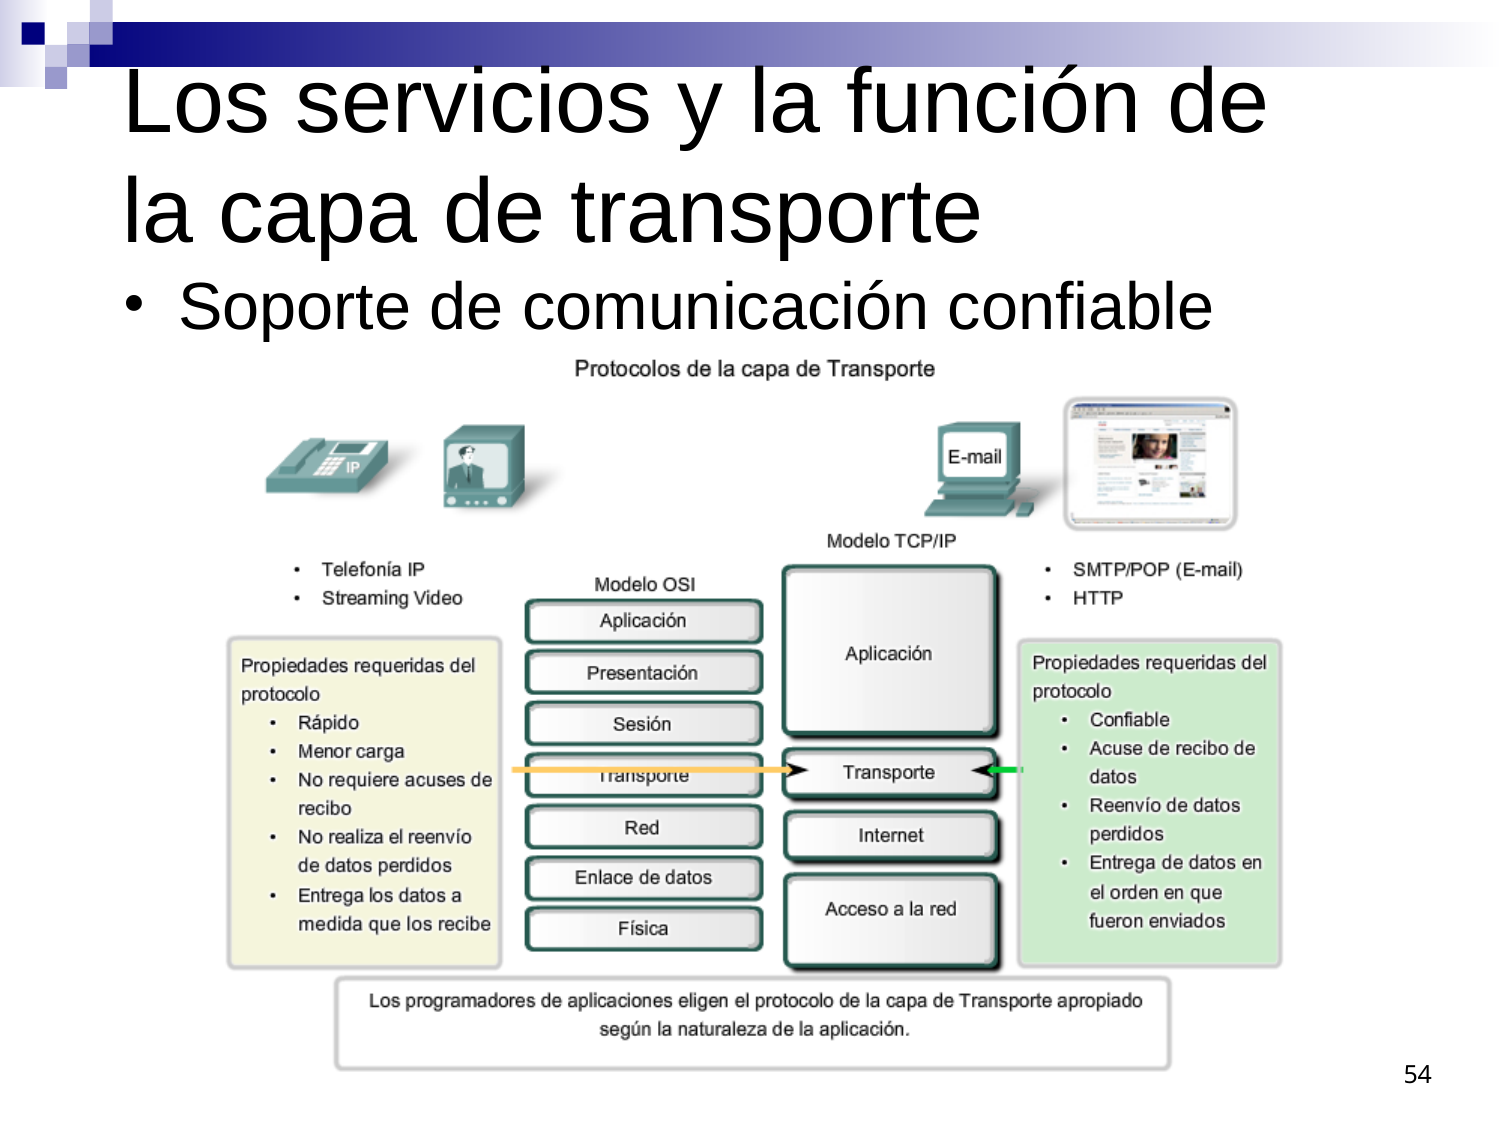

Los servicios y la función de la capa de transporte
Soporte de comunicación confiable